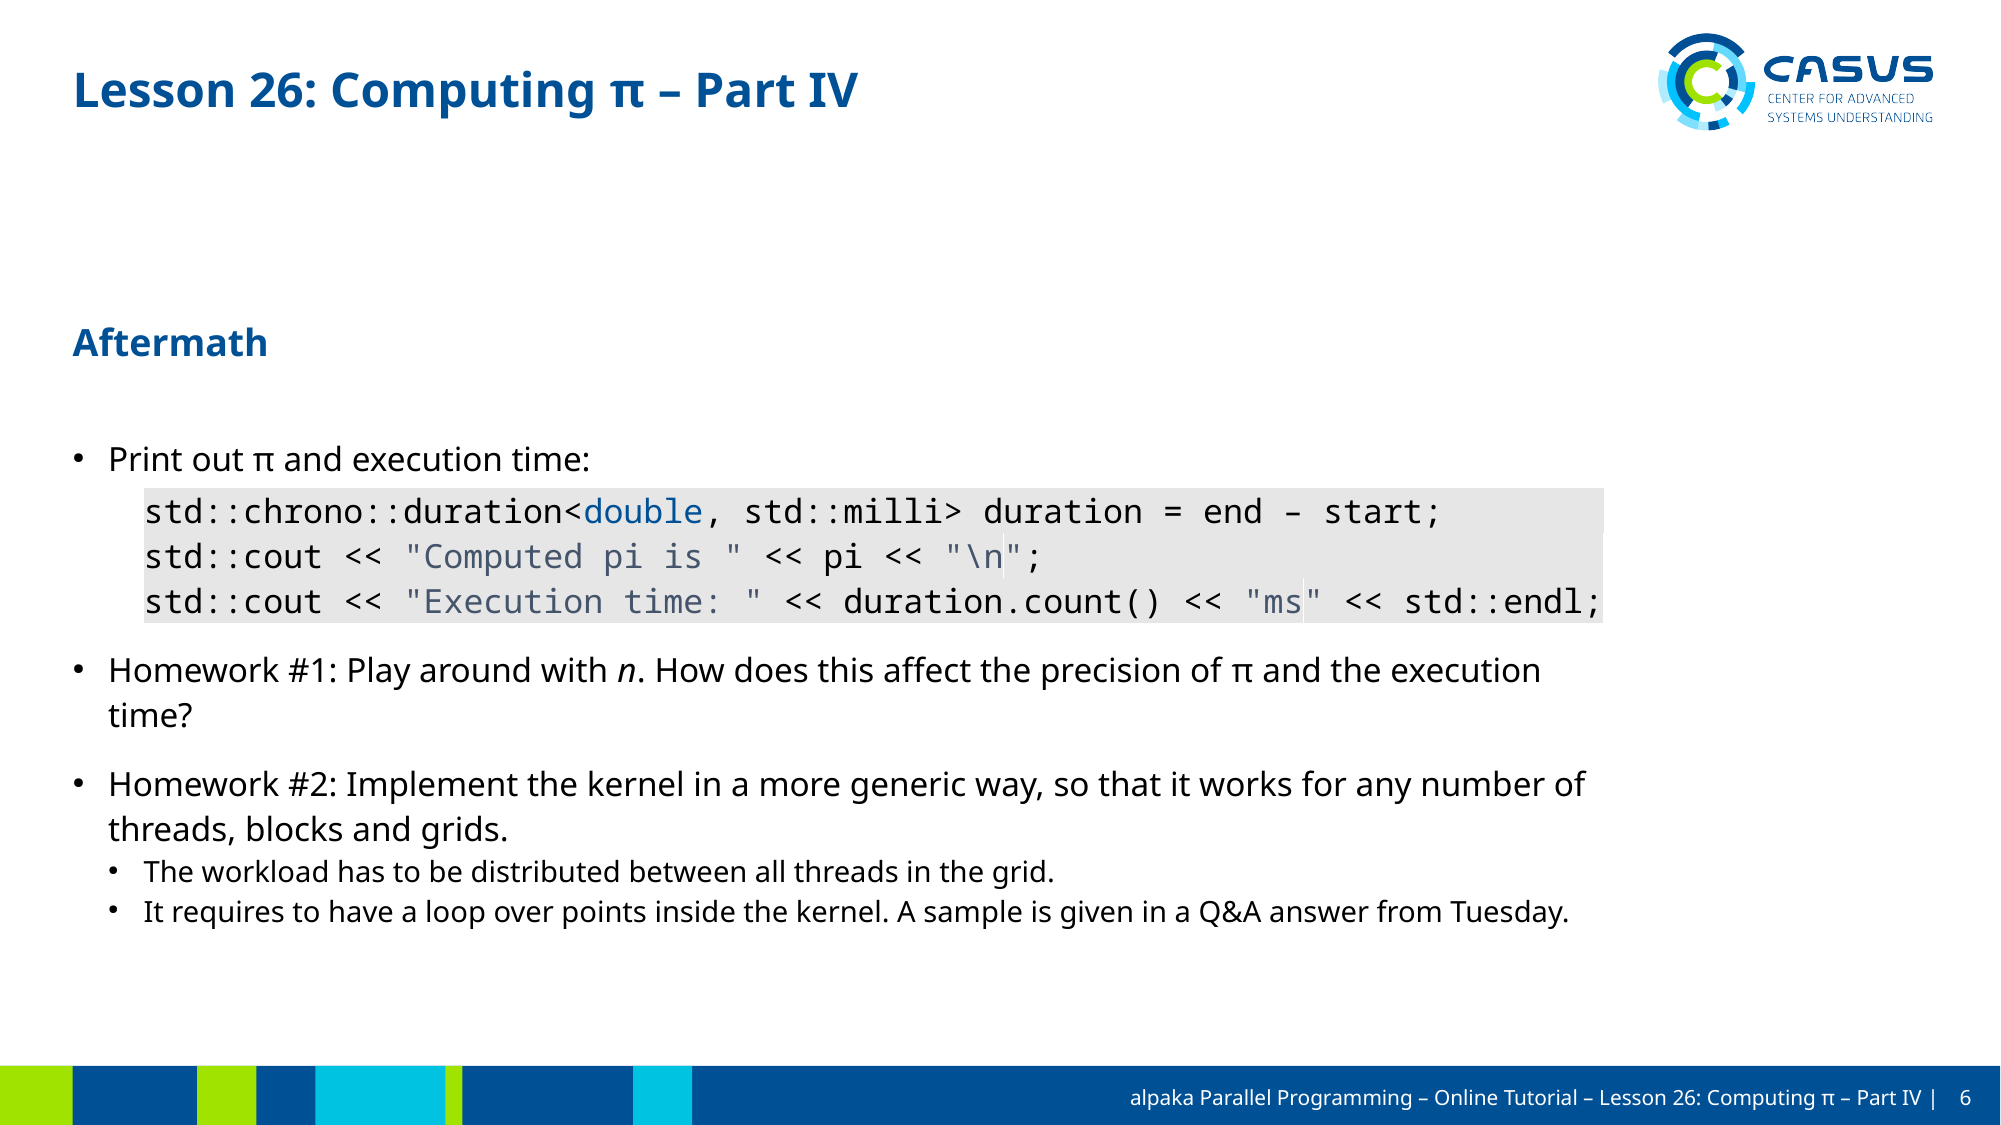

# Lesson 26: Computing π – Part IV
Aftermath
Print out π and execution time:
std::chrono::duration<double, std::milli> duration = end – start;
std::cout << "Computed pi is " << pi << "\n";
std::cout << "Execution time: " << duration.count() << "ms" << std::endl;
Homework #1: Play around with n. How does this affect the precision of π and the execution time?
Homework #2: Implement the kernel in a more generic way, so that it works for any number of threads, blocks and grids.
The workload has to be distributed between all threads in the grid.
It requires to have a loop over points inside the kernel. A sample is given in a Q&A answer from Tuesday.
alpaka Parallel Programming – Online Tutorial – Lesson 26: Computing π – Part IV
6